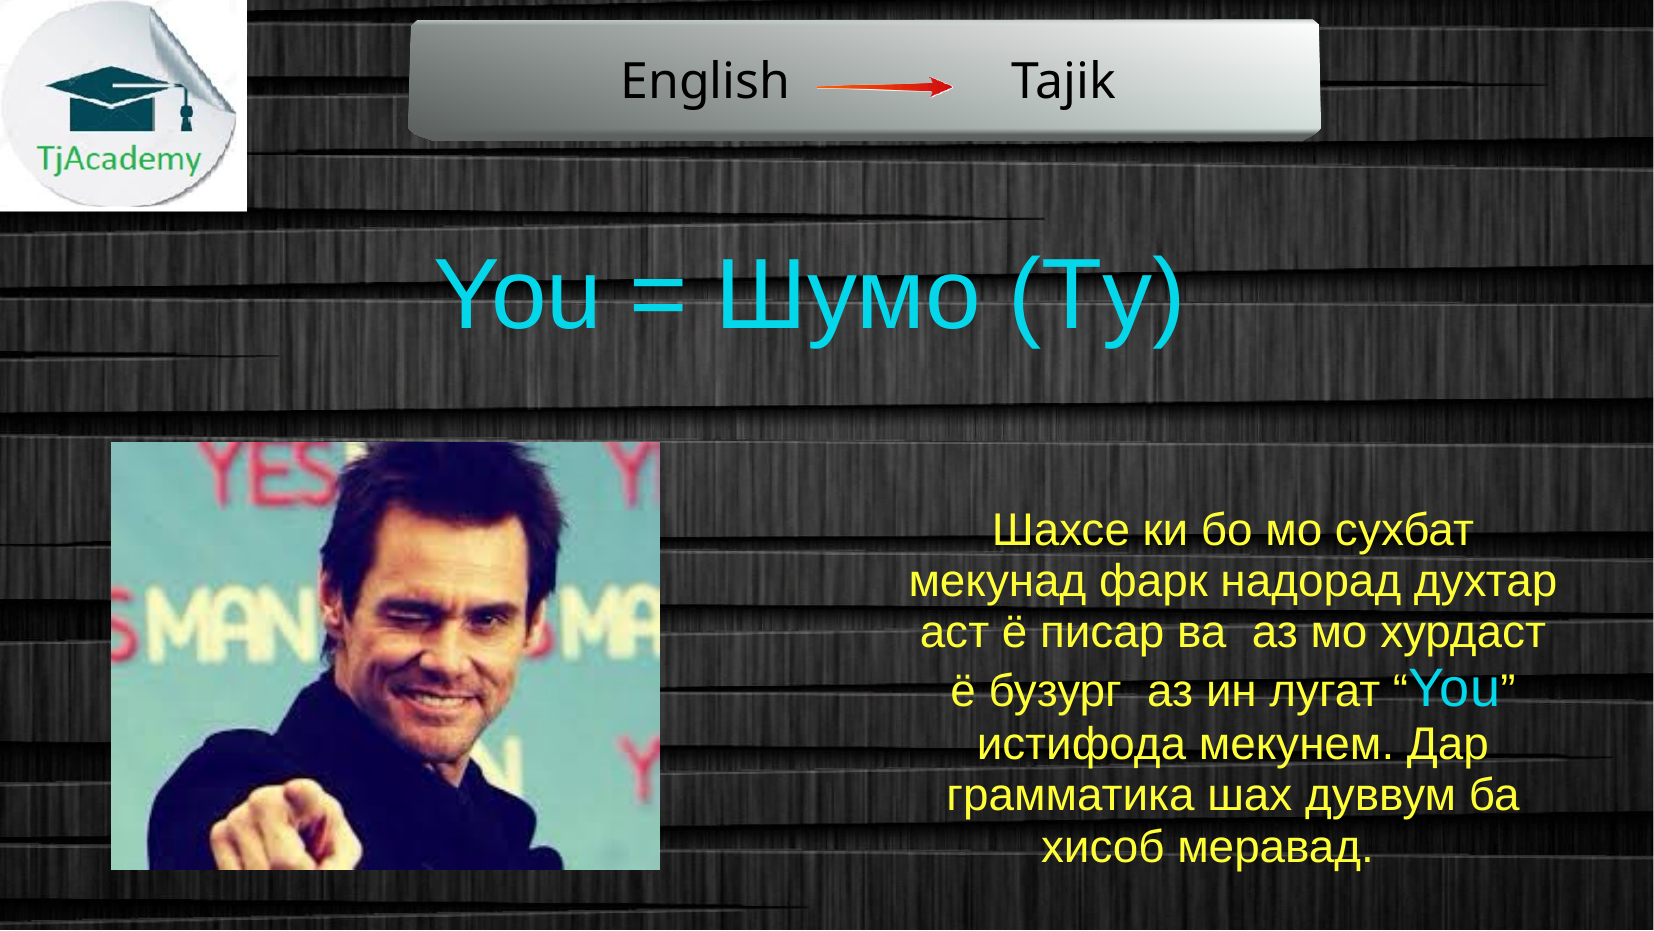

English Tajik
#
You = Шумо (Tу)
Шахсе ки бо мо сухбат мекунад фарк надорад духтар аст ё писар ва аз мо хурдаст ё бузург аз ин лугат “You” истифода мекунем. Дар грамматика шах дуввум ба хисоб меравад.